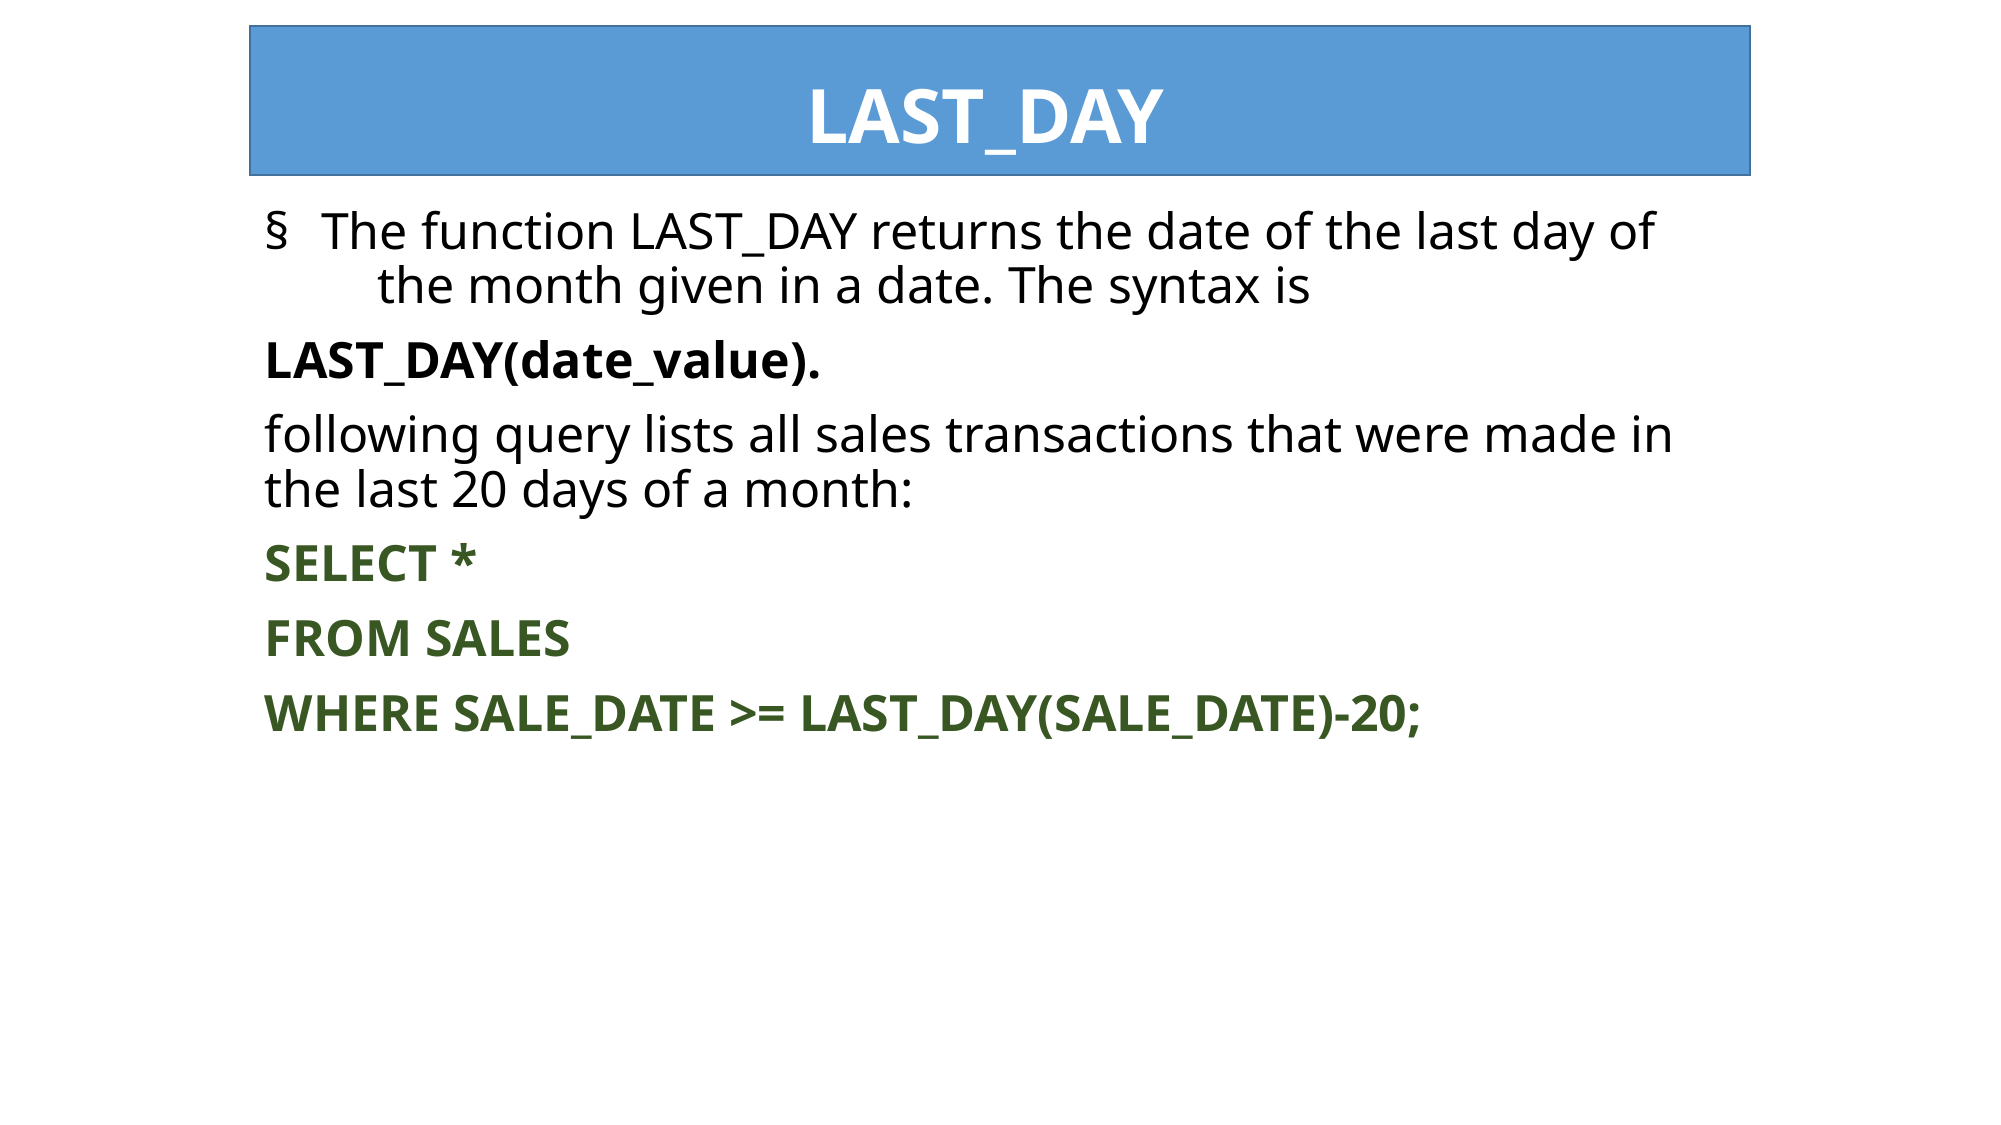

# LAST_DAY
The function LAST_DAY returns the date of the last day of the month given in a date. The syntax is
LAST_DAY(date_value).
following query lists all sales transactions that were made in the last 20 days of a month:
SELECT *
FROM SALES
WHERE SALE_DATE >= LAST_DAY(SALE_DATE)-20;